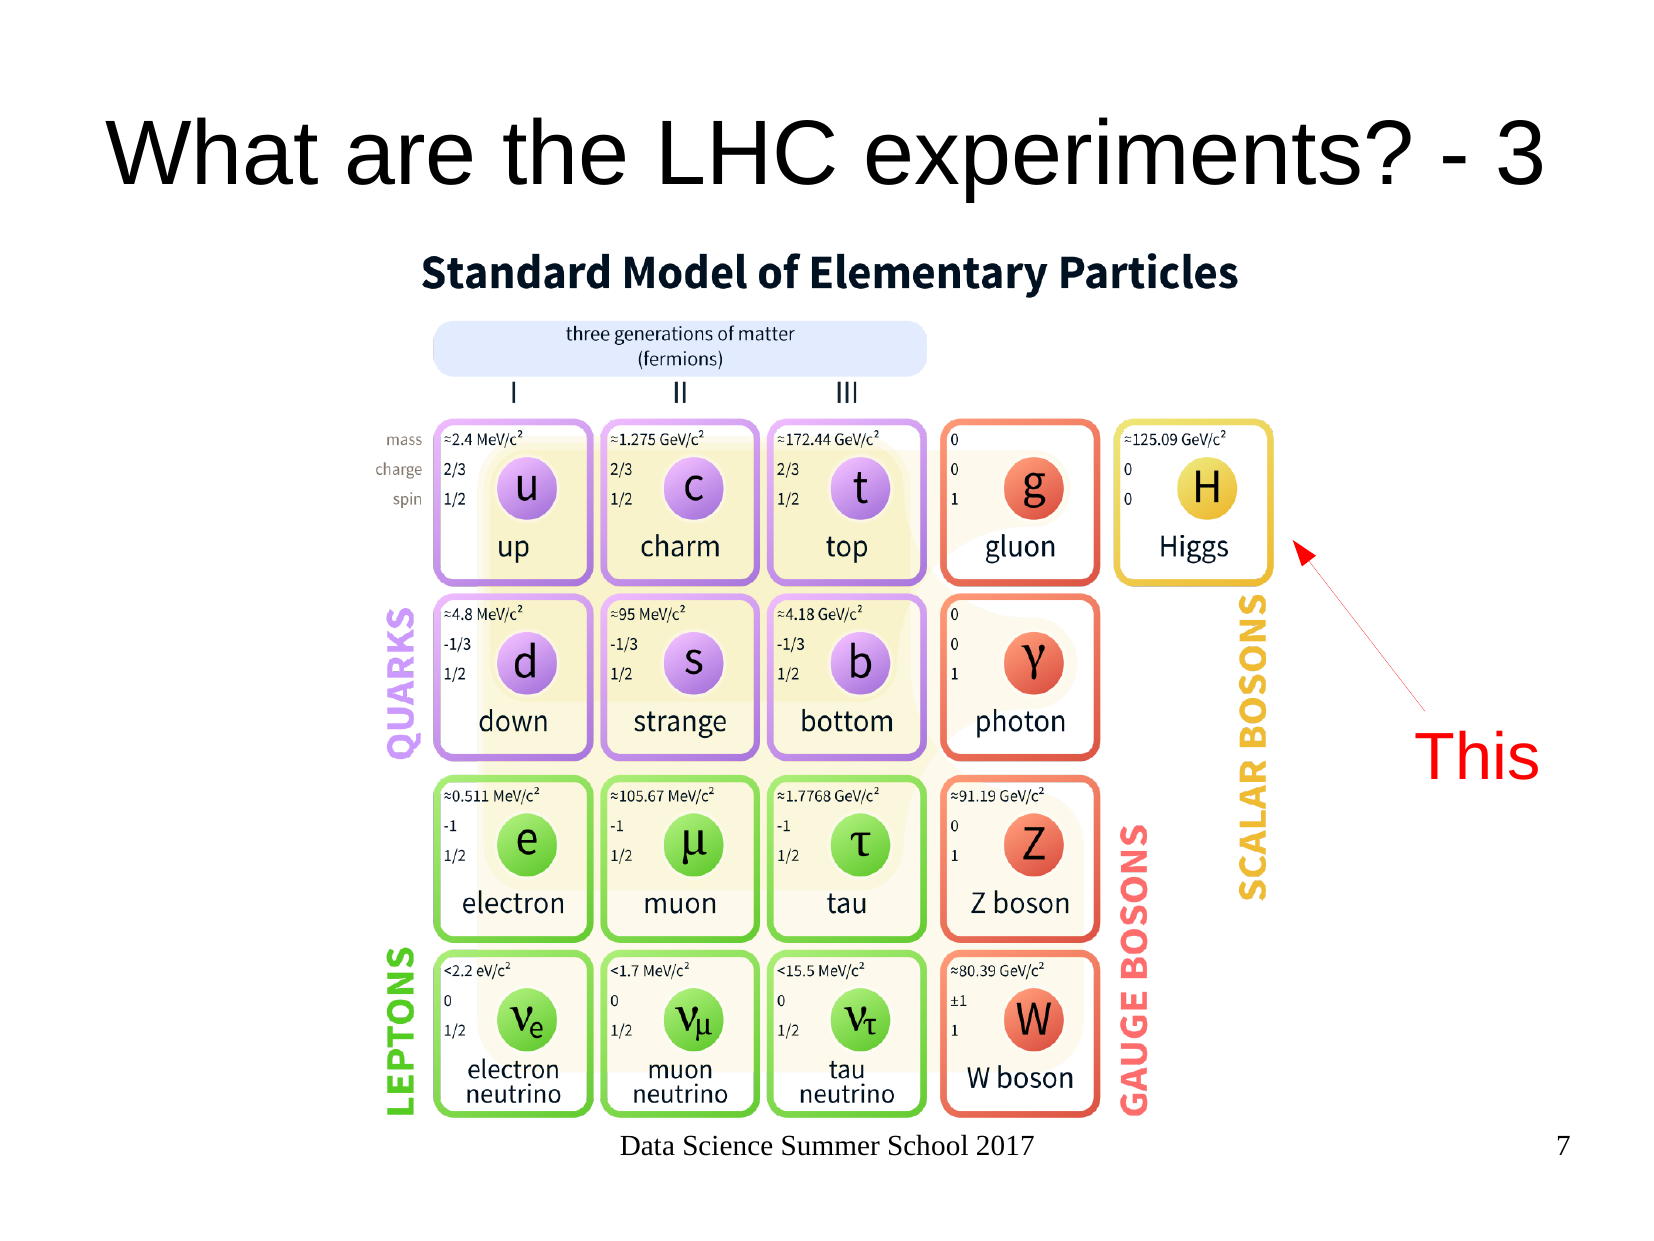

# What are the LHC experiments? - 3
This
Data Science Summer School 2017
7